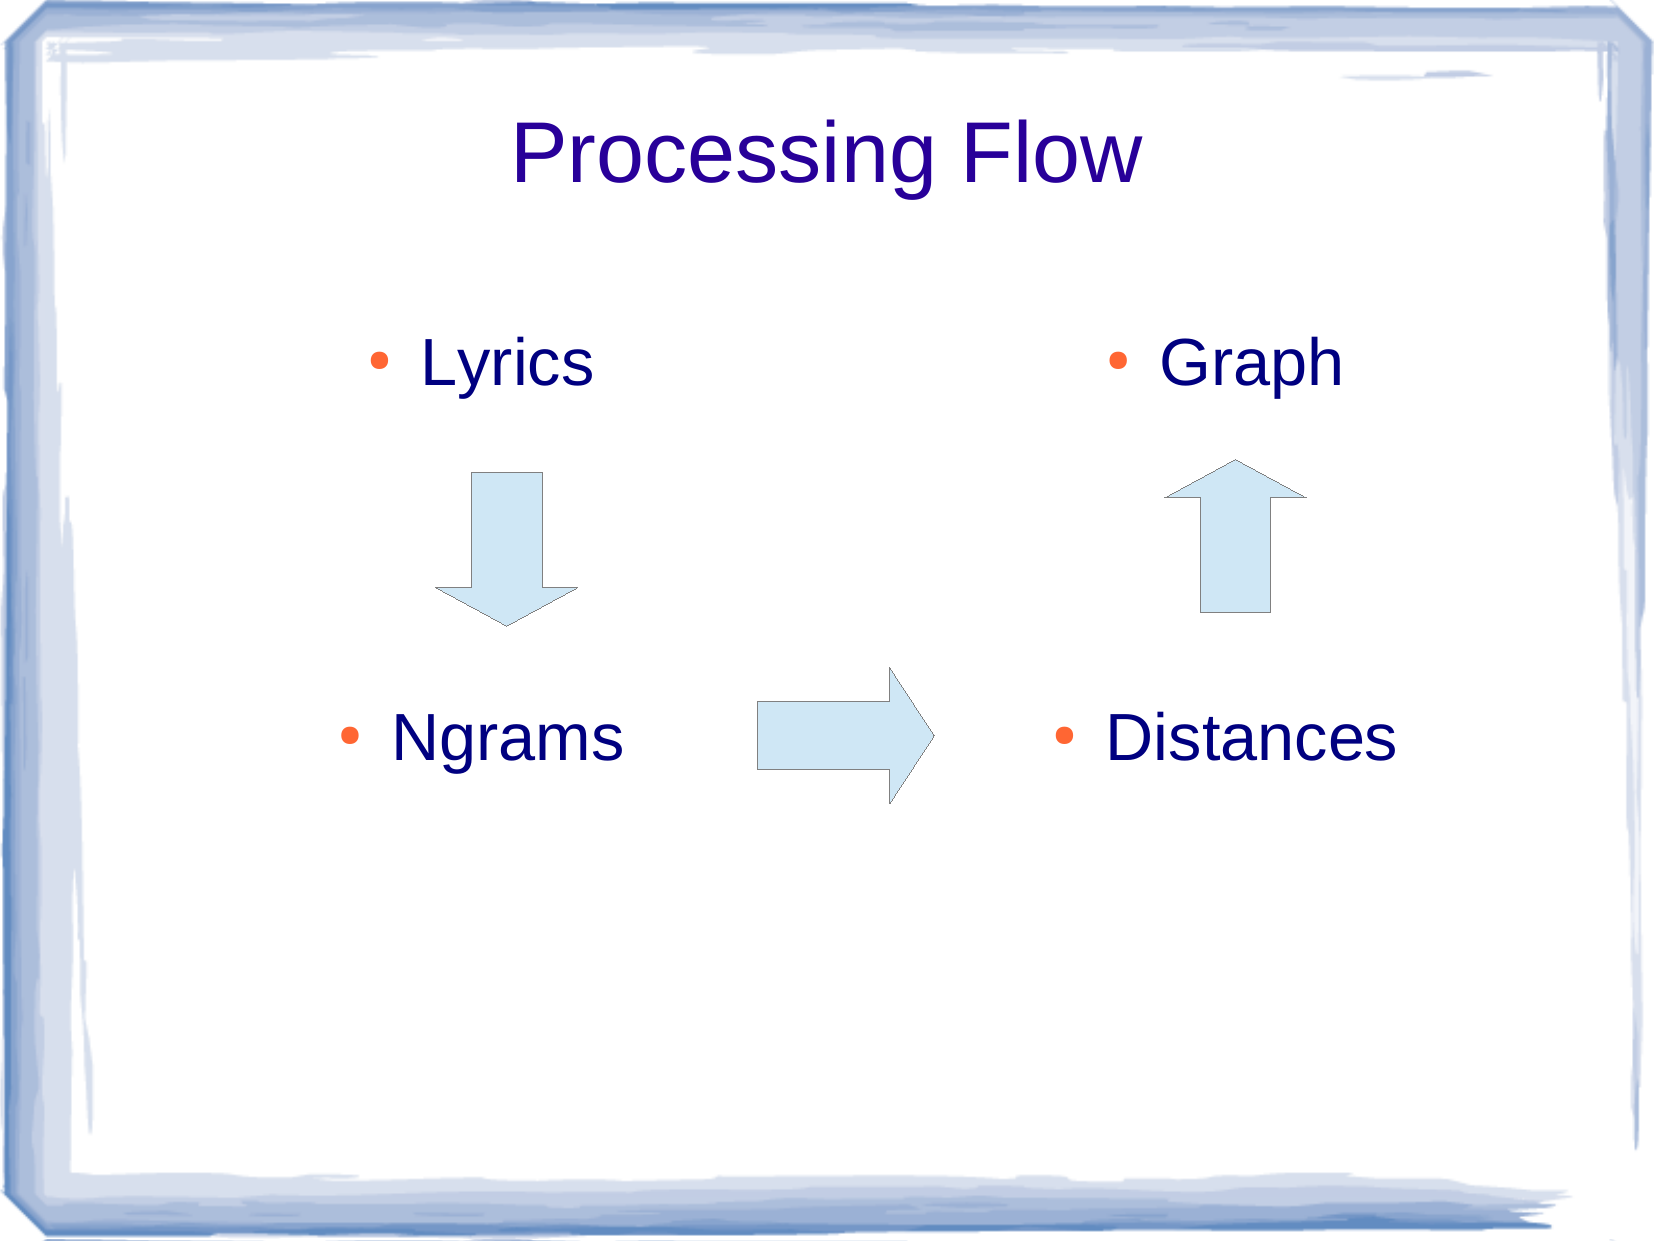

# Processing Flow
Lyrics
Graph
Ngrams
Distances